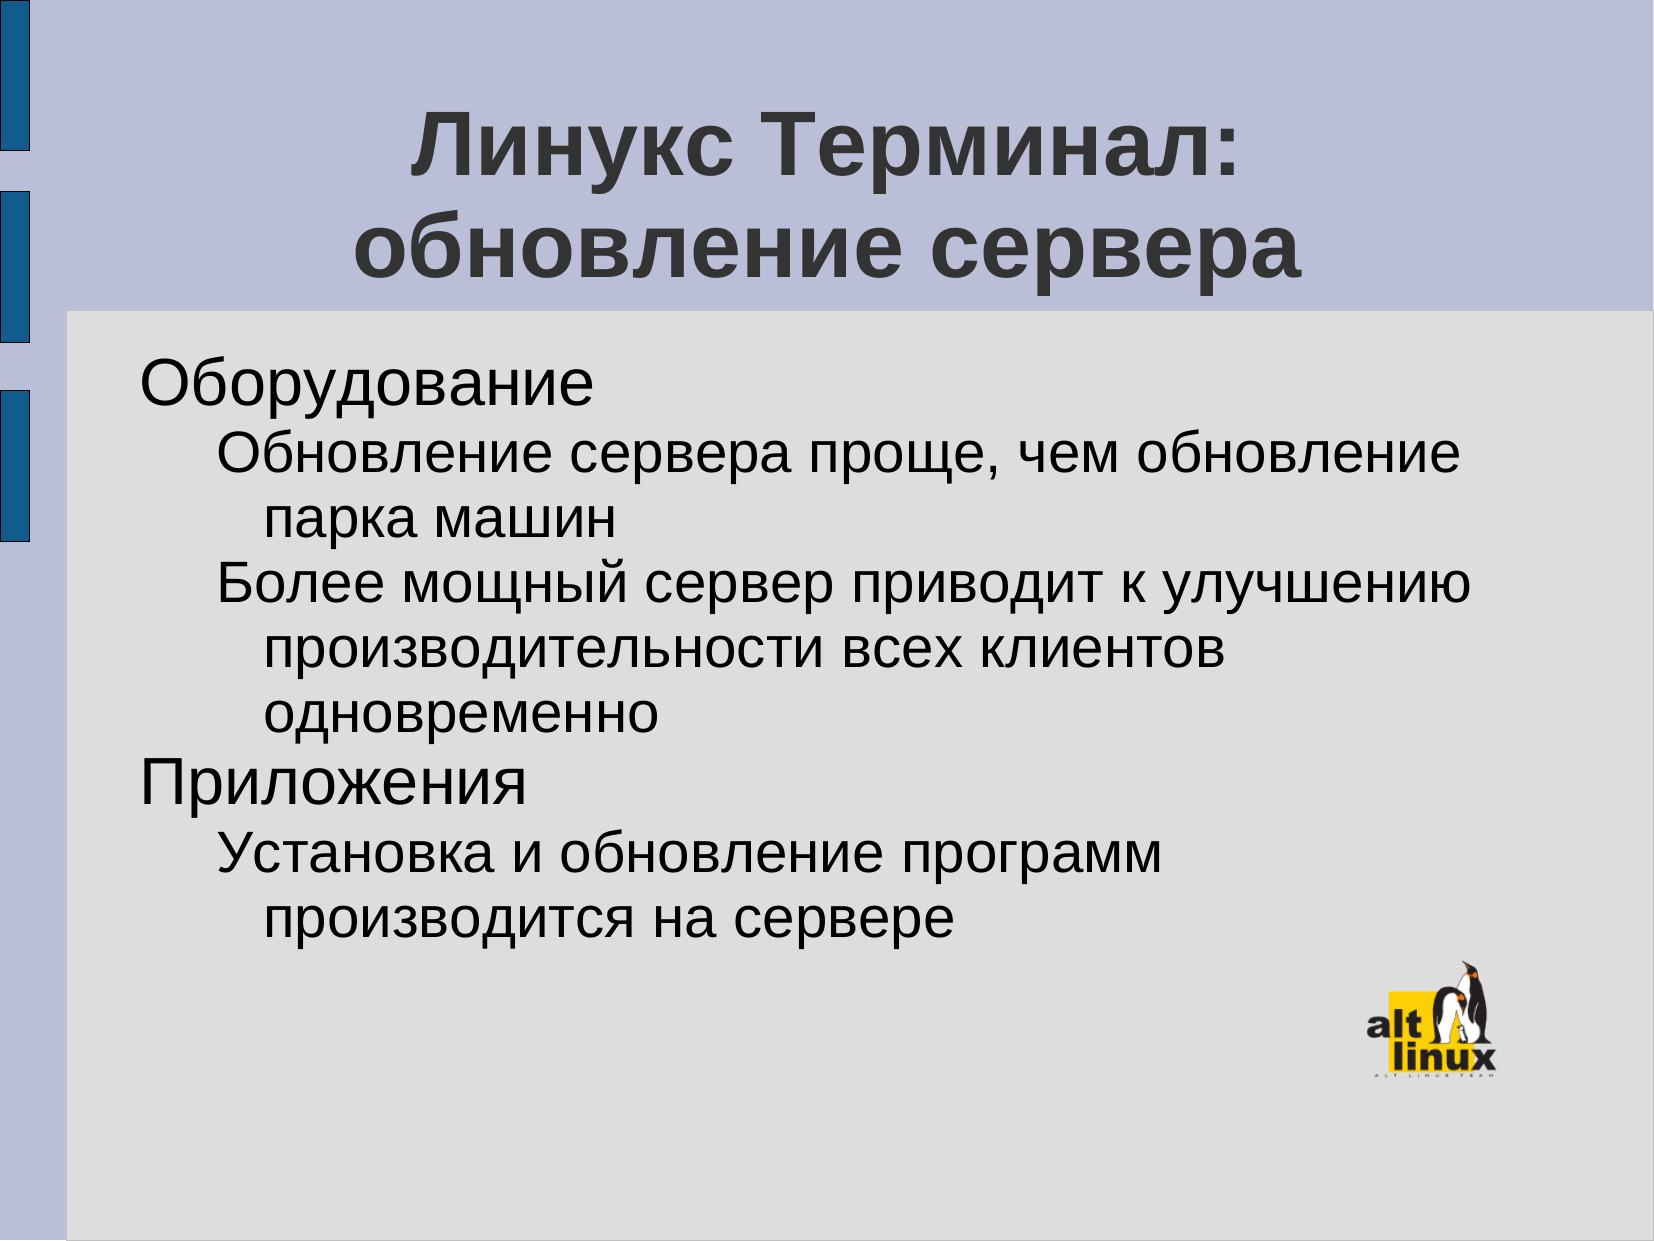

# Линукс Терминал: обновление сервера
Оборудование
Обновление сервера проще, чем обновление парка машин
Более мощный сервер приводит к улучшению производительности всех клиентов одновременно
Приложения
Установка и обновление программ производится на сервере